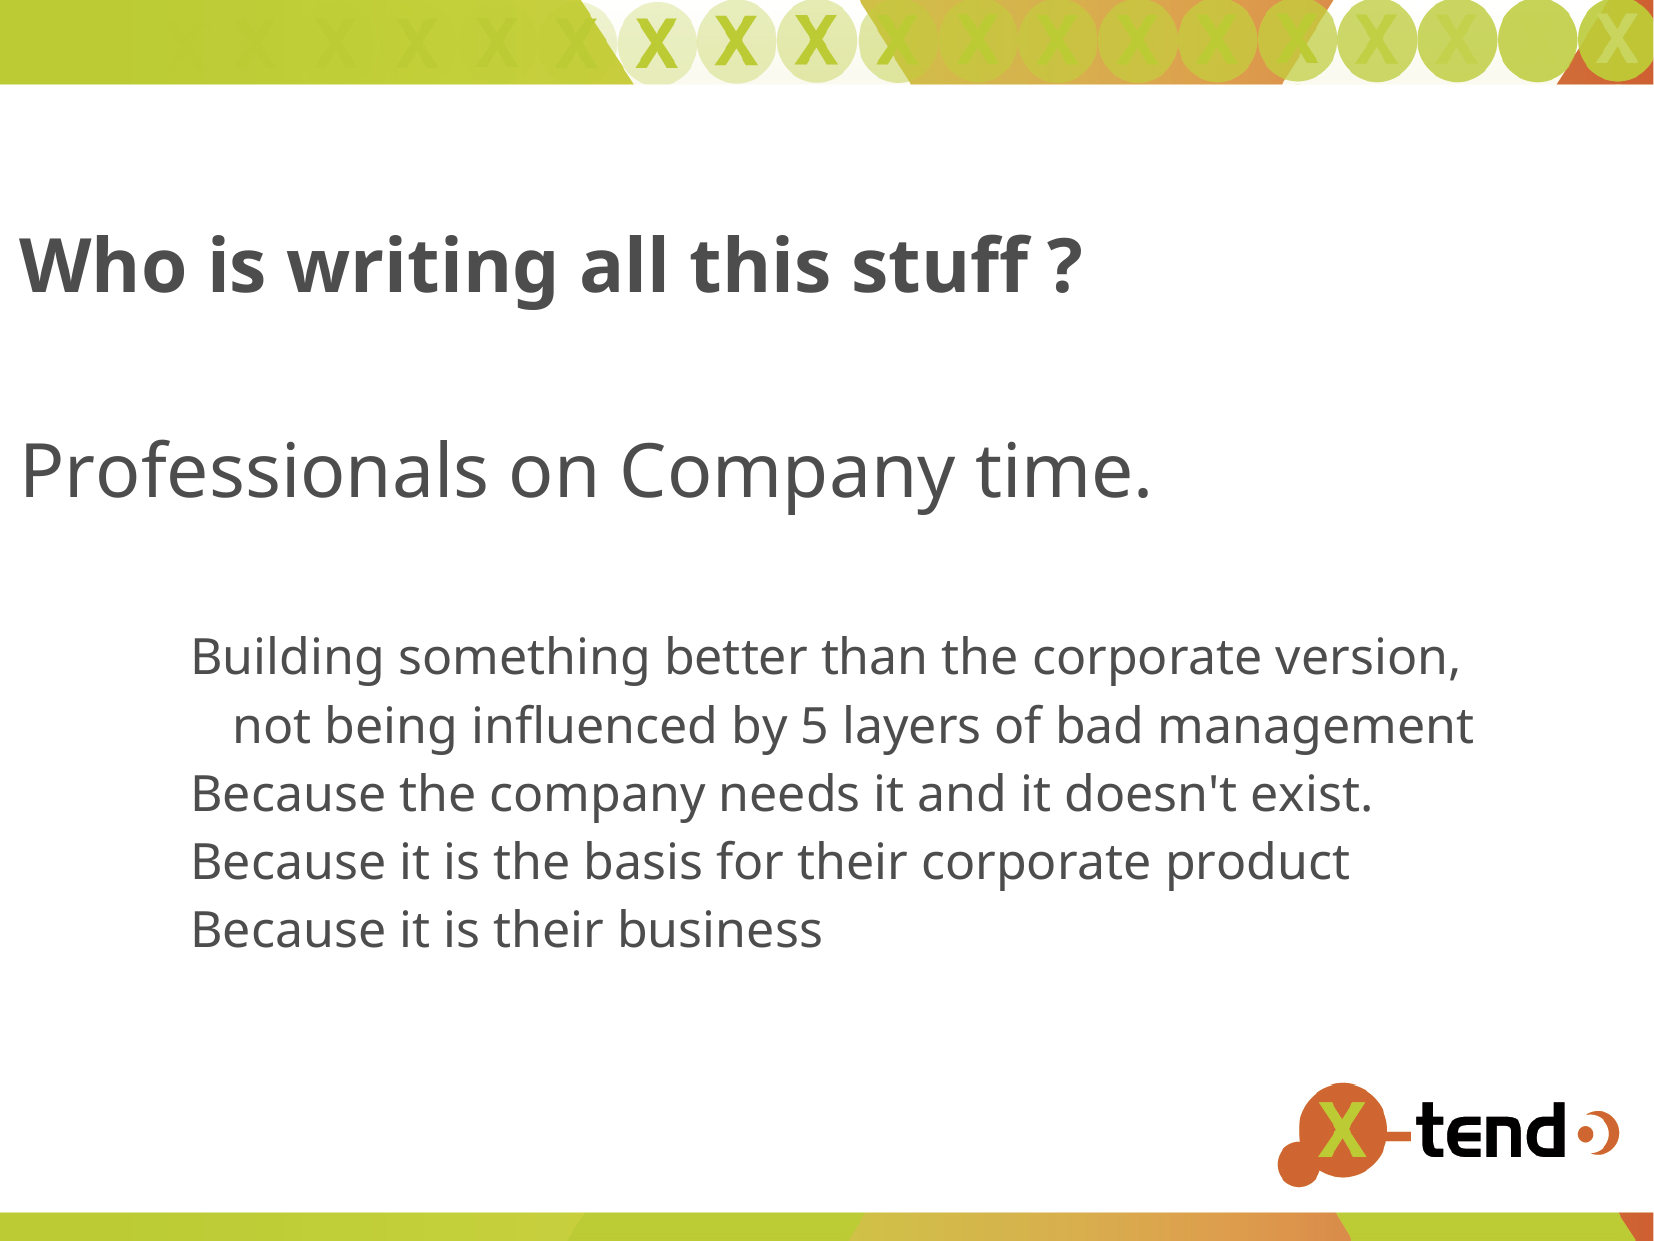

Who is writing all this stuff ?
Professionals on Company time.
Building something better than the corporate version,
not being influenced by 5 layers of bad management
Because the company needs it and it doesn't exist.
Because it is the basis for their corporate product
Because it is their business
#